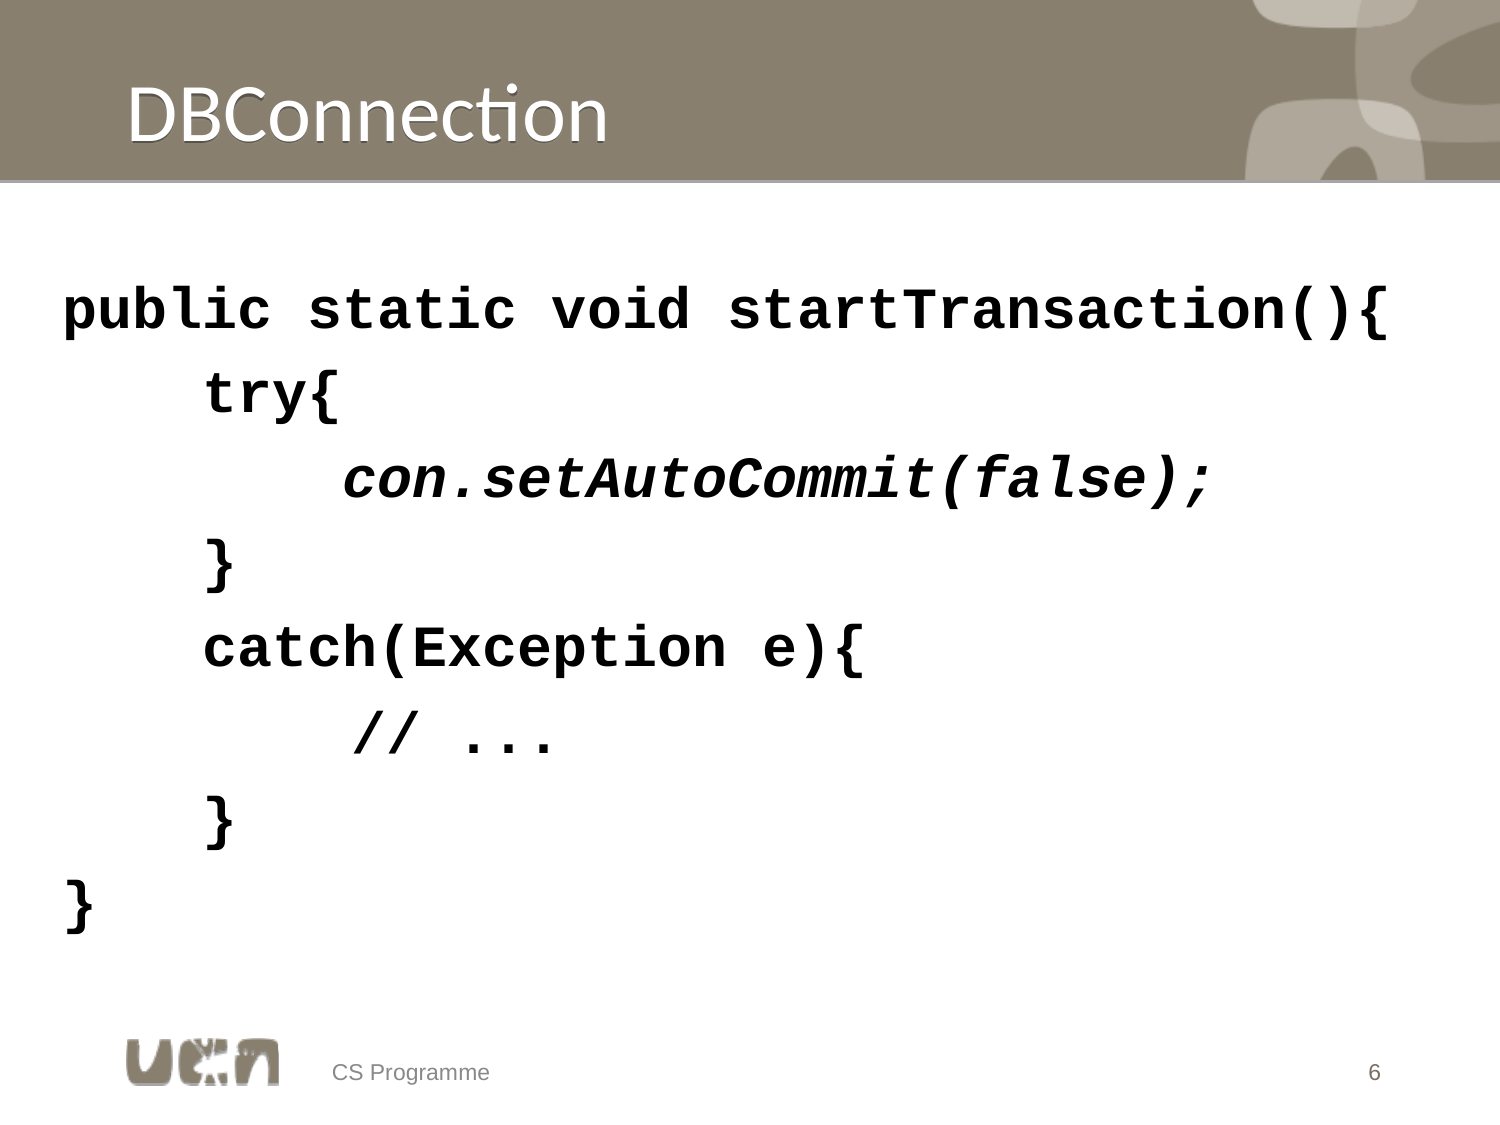

# DBConnection
public static void startTransaction(){
 try{
 con.setAutoCommit(false);
 }
 catch(Exception e){
 // ...
 }
}
CS Programme